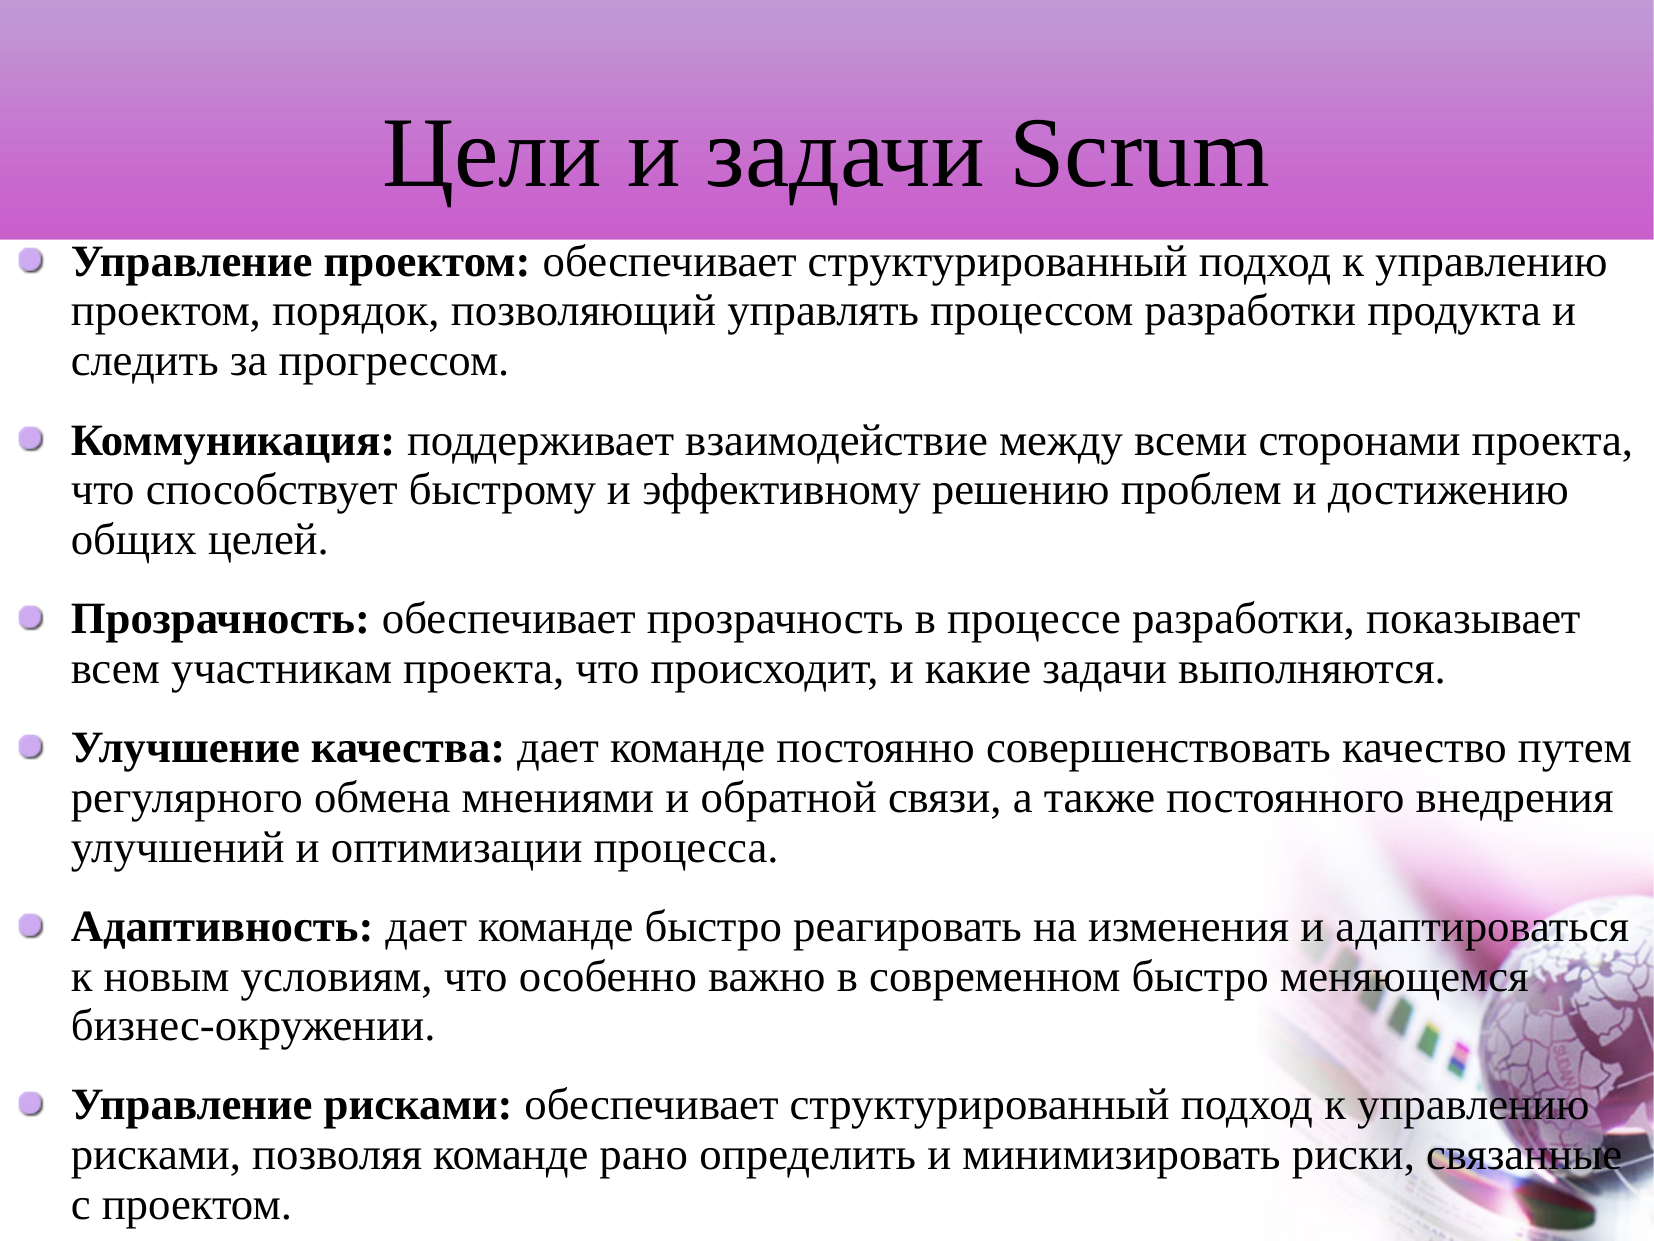

# Цели и задачи Scrum
Управление проектом: обеспечивает структурированный подход к управлению проектом, порядок, позволяющий управлять процессом разработки продукта и следить за прогрессом.
Коммуникация: поддерживает взаимодействие между всеми сторонами проекта, что способствует быстрому и эффективному решению проблем и достижению общих целей.
Прозрачность: обеспечивает прозрачность в процессе разработки, показывает всем участникам проекта, что происходит, и какие задачи выполняются.
Улучшение качества: дает команде постоянно совершенствовать качество путем регулярного обмена мнениями и обратной связи, а также постоянного внедрения улучшений и оптимизации процесса.
Адаптивность: дает команде быстро реагировать на изменения и адаптироваться к новым условиям, что особенно важно в современном быстро меняющемся бизнес-окружении.
Управление рисками: обеспечивает структурированный подход к управлению рисками, позволяя команде рано определить и минимизировать риски, связанные с проектом.